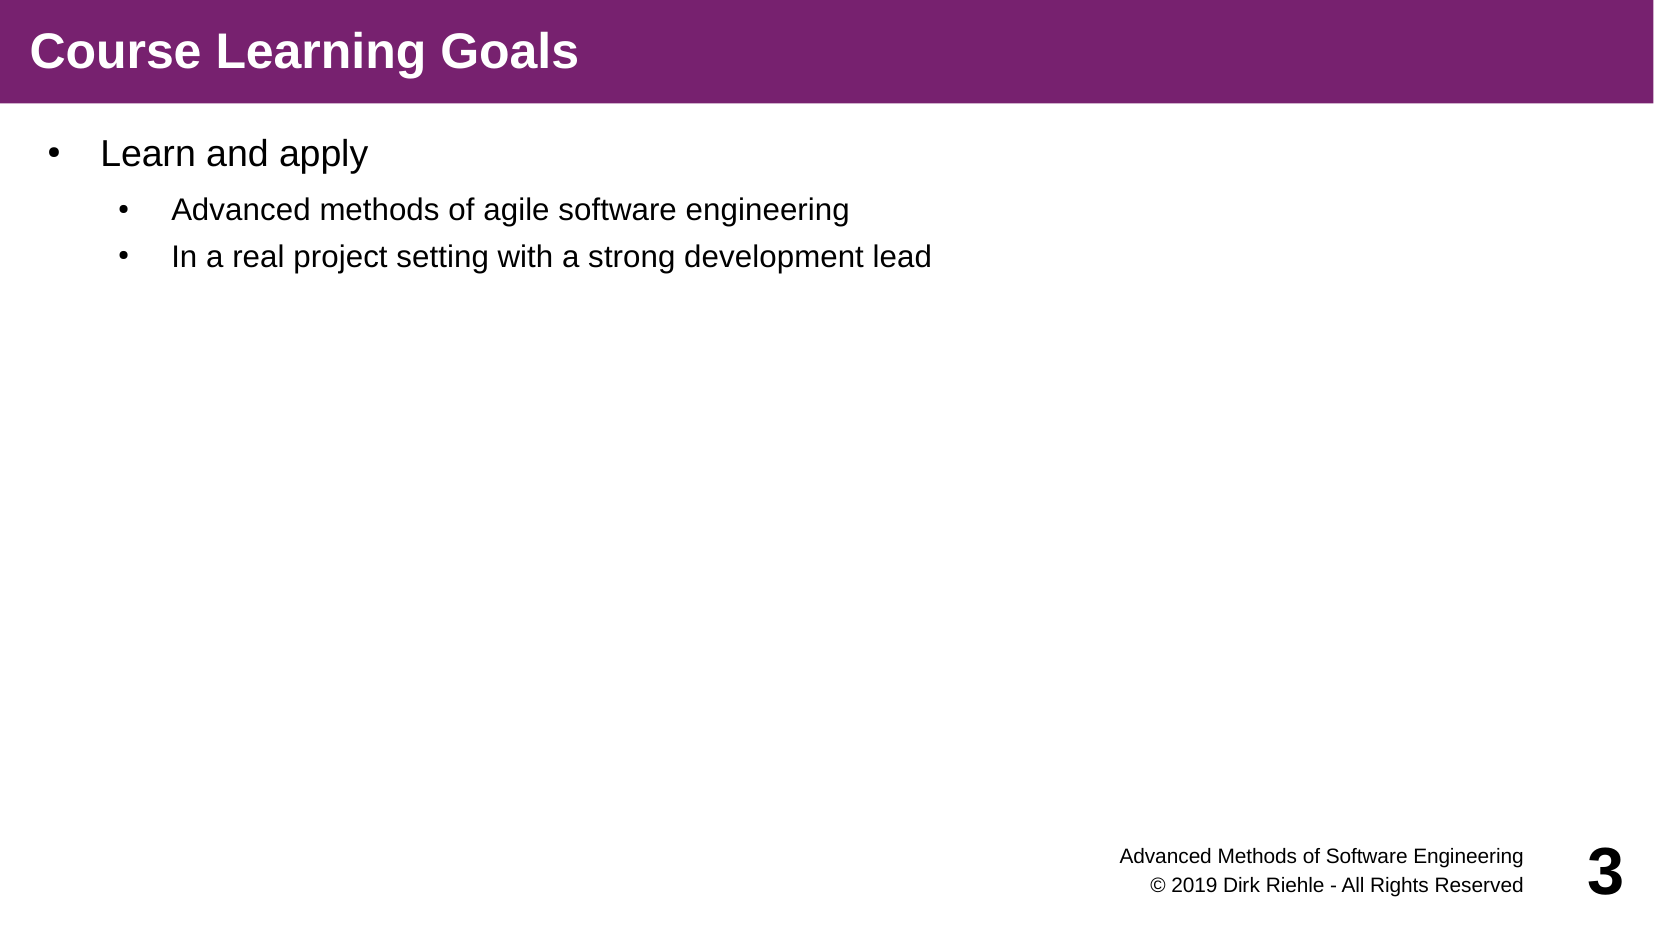

# Course Learning Goals
Learn and apply
Advanced methods of agile software engineering
In a real project setting with a strong development lead
Advanced Methods of Software Engineering
3
© 2019 Dirk Riehle - All Rights Reserved